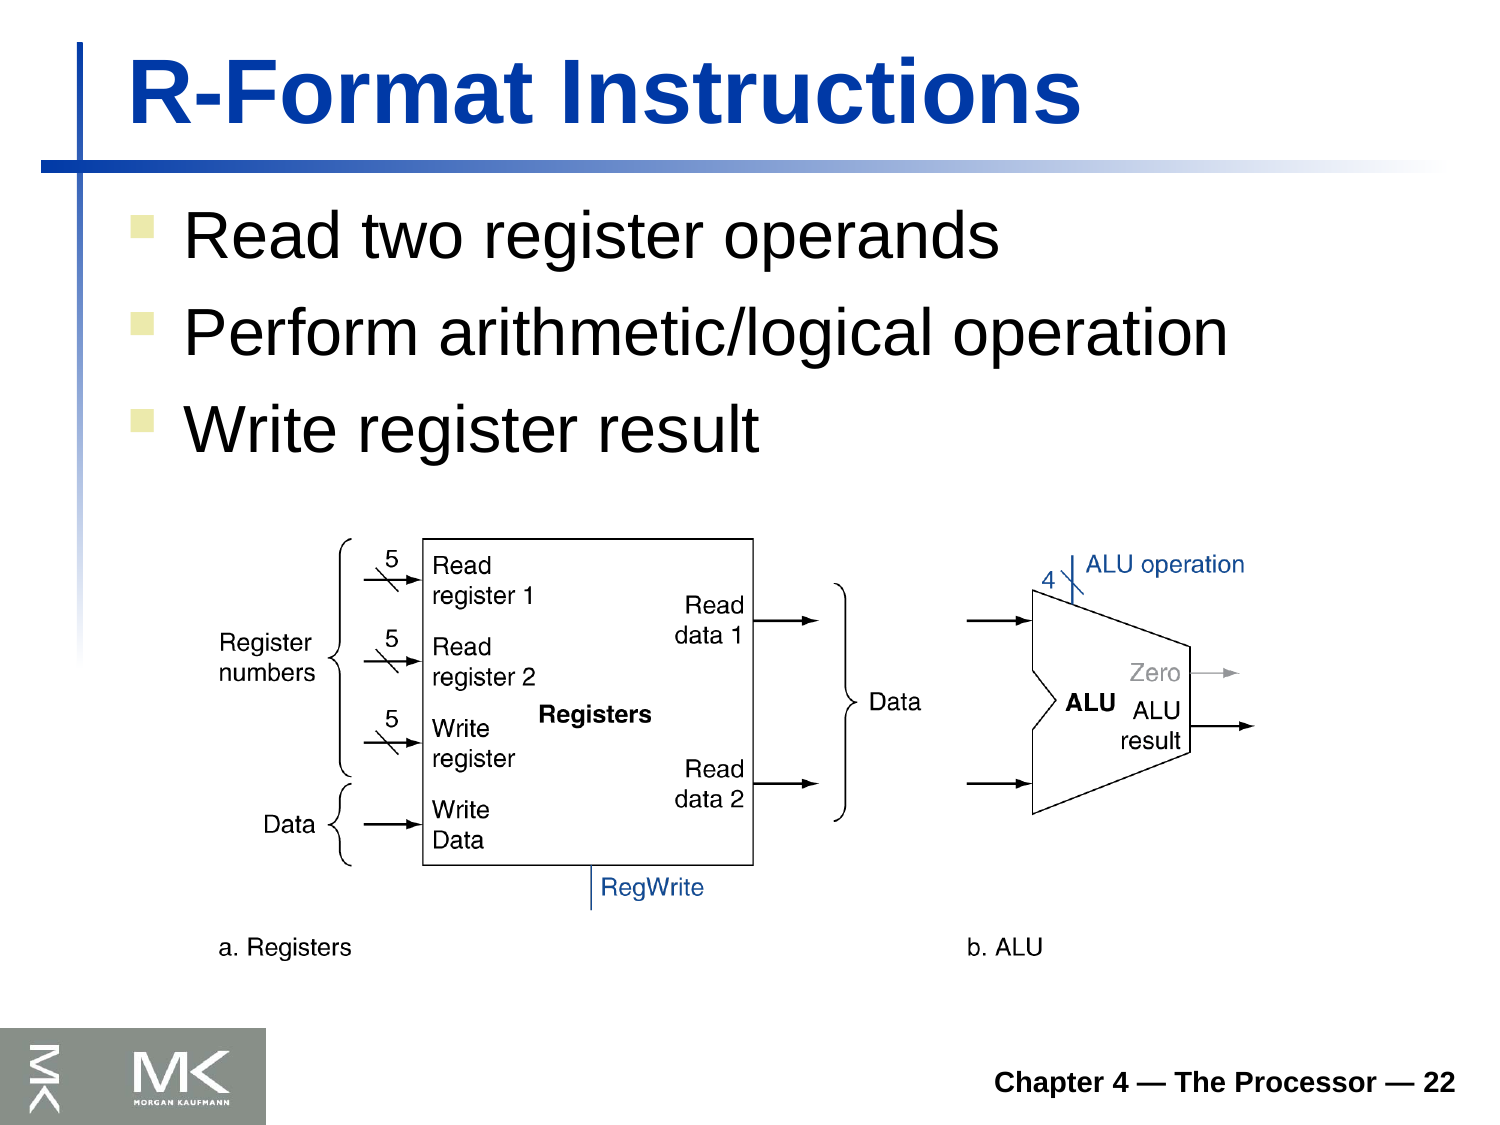

# R-Format Instructions
Read two register operands
Perform arithmetic/logical operation
Write register result
Chapter 4 — The Processor —